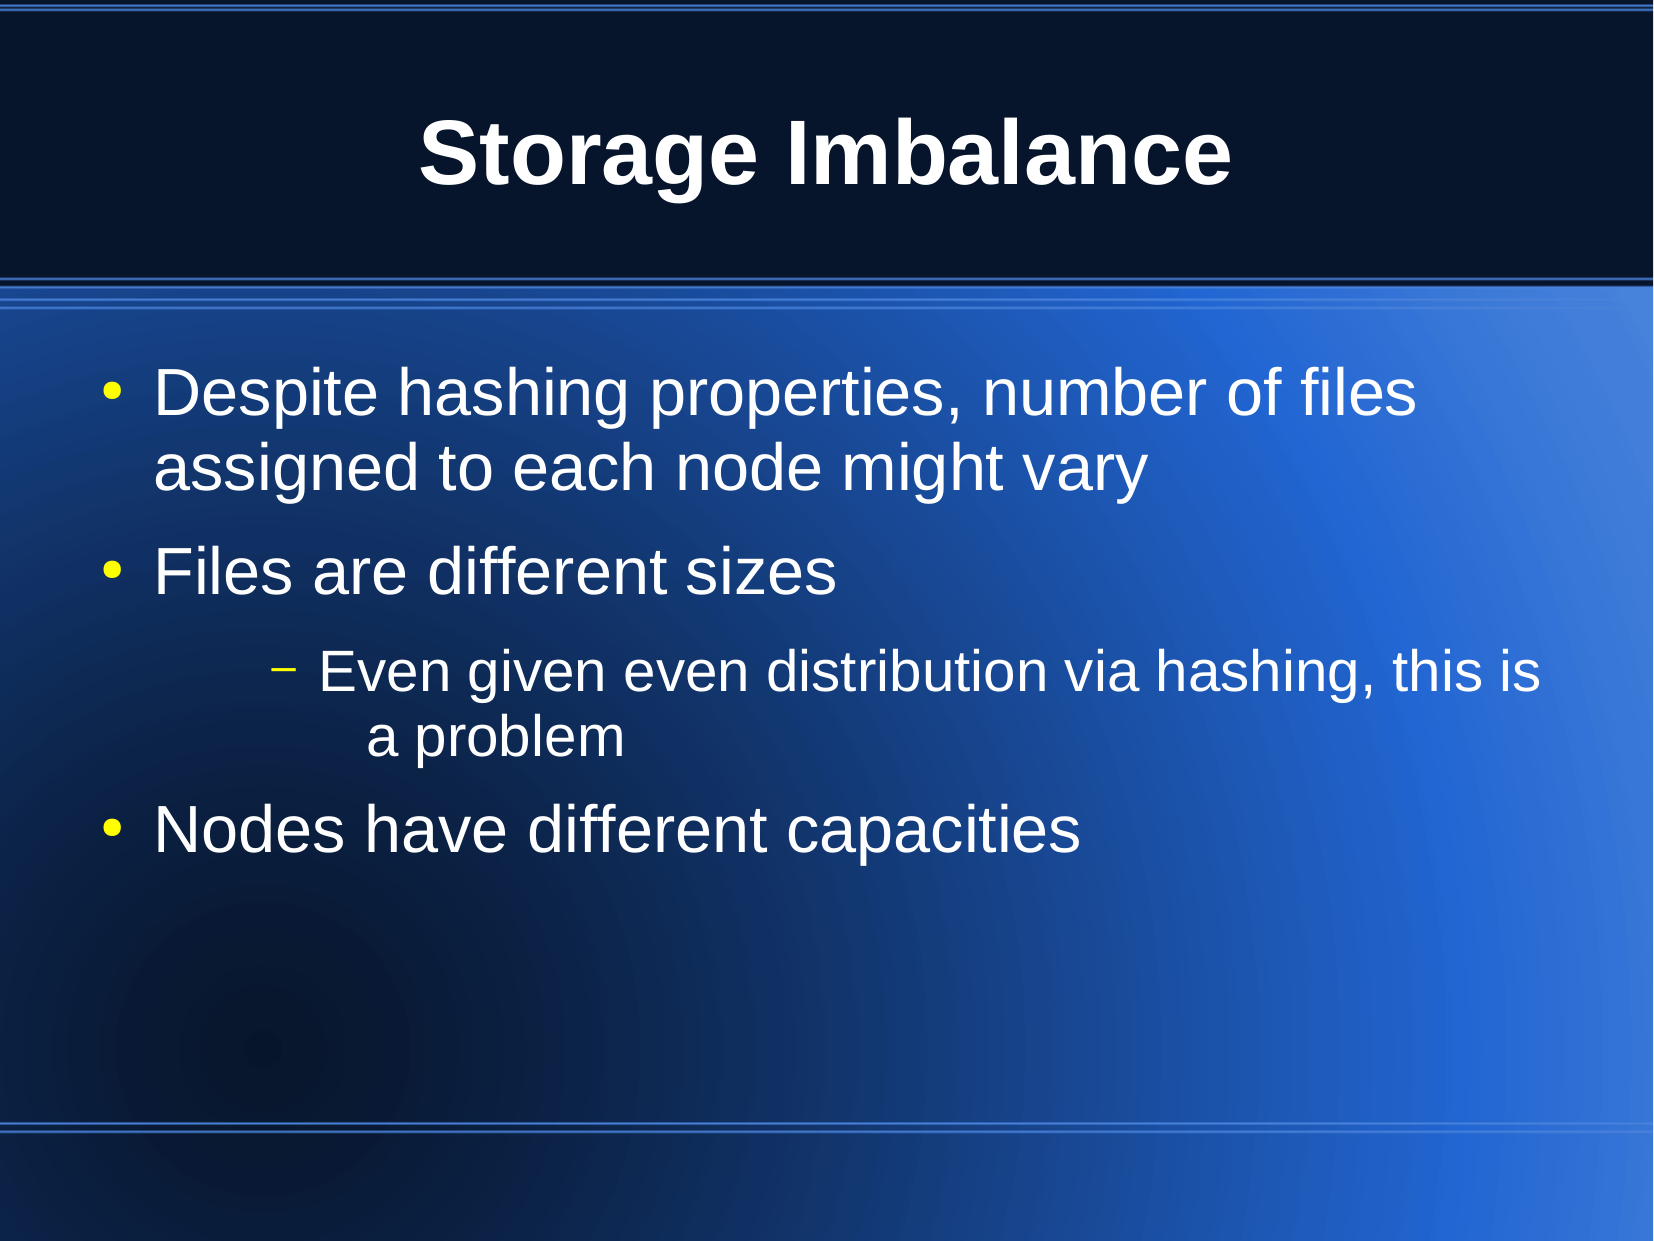

# Storage Imbalance
Despite hashing properties, number of files assigned to each node might vary
Files are different sizes
Even given even distribution via hashing, this is a problem
Nodes have different capacities